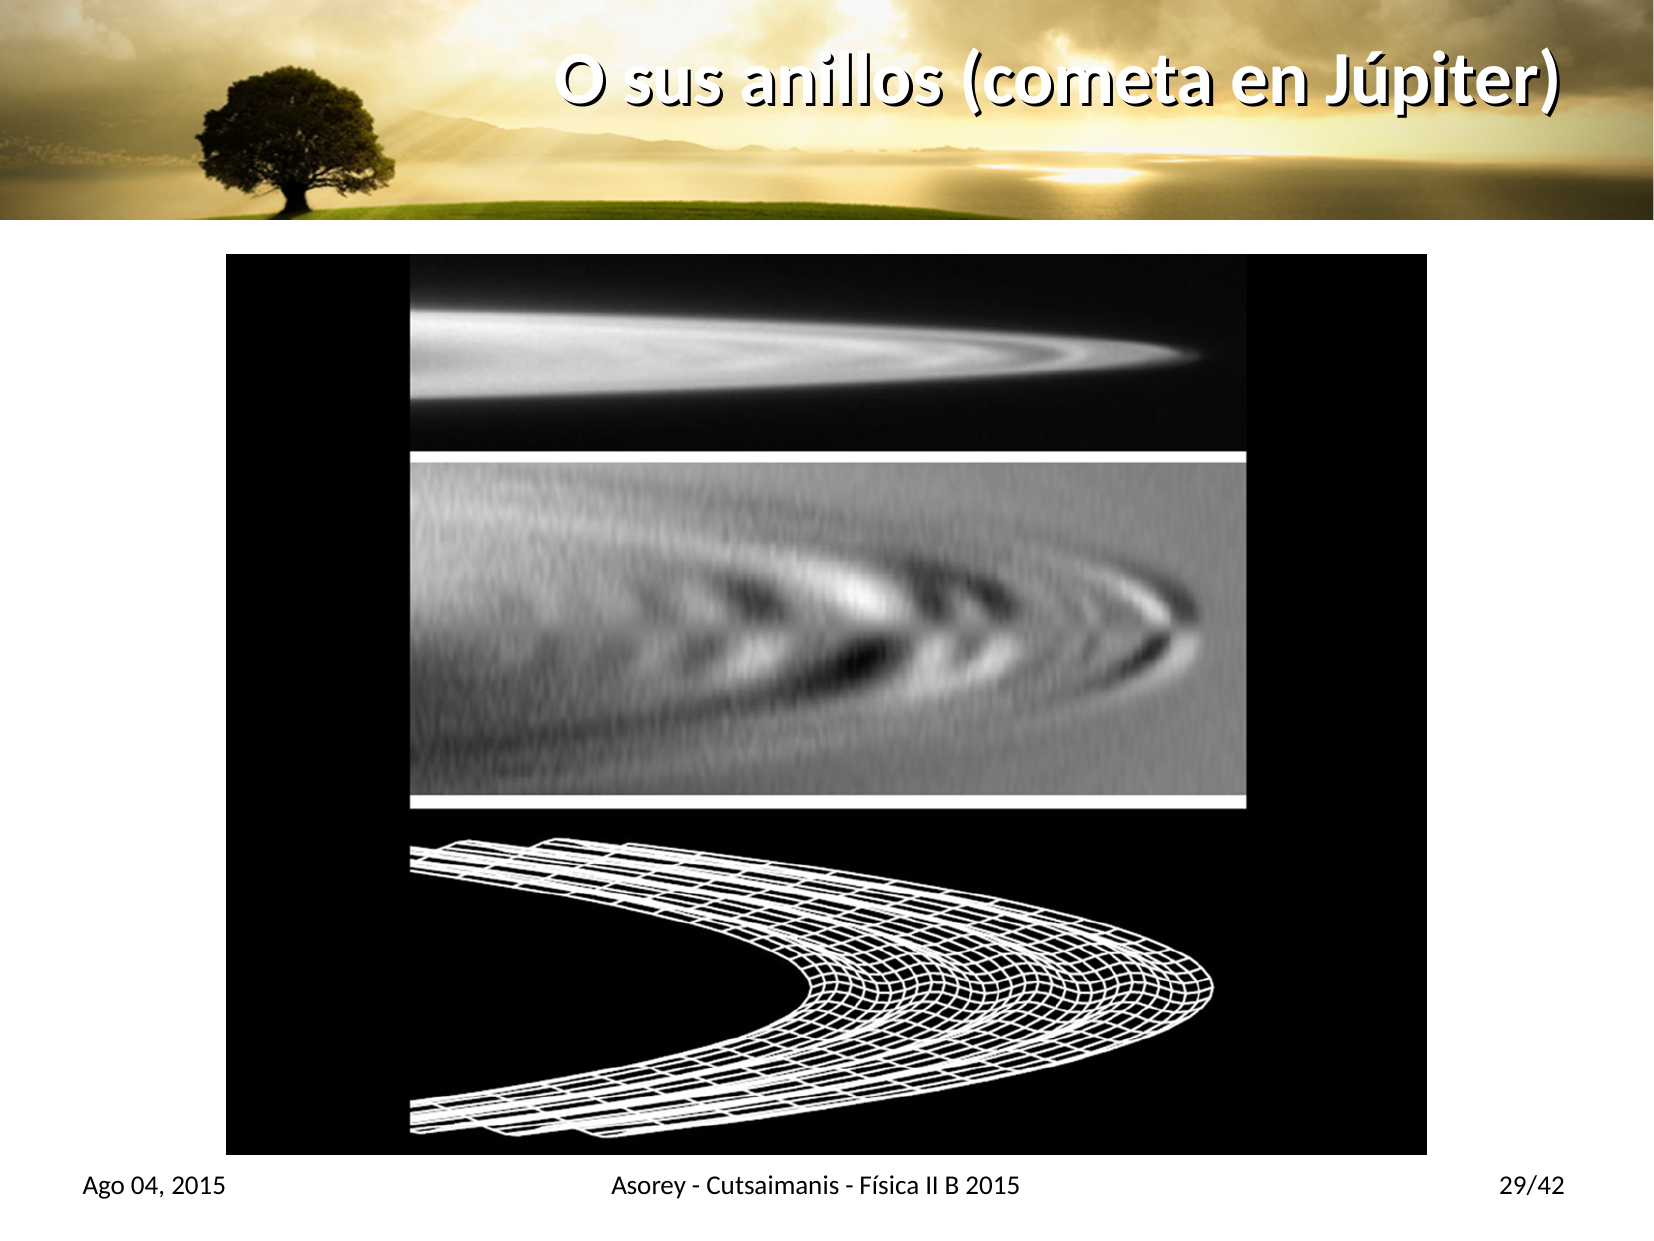

# O sus anillos (cometa en Júpiter)
Ago 04, 2015
Asorey - Cutsaimanis - Física II B 2015
29